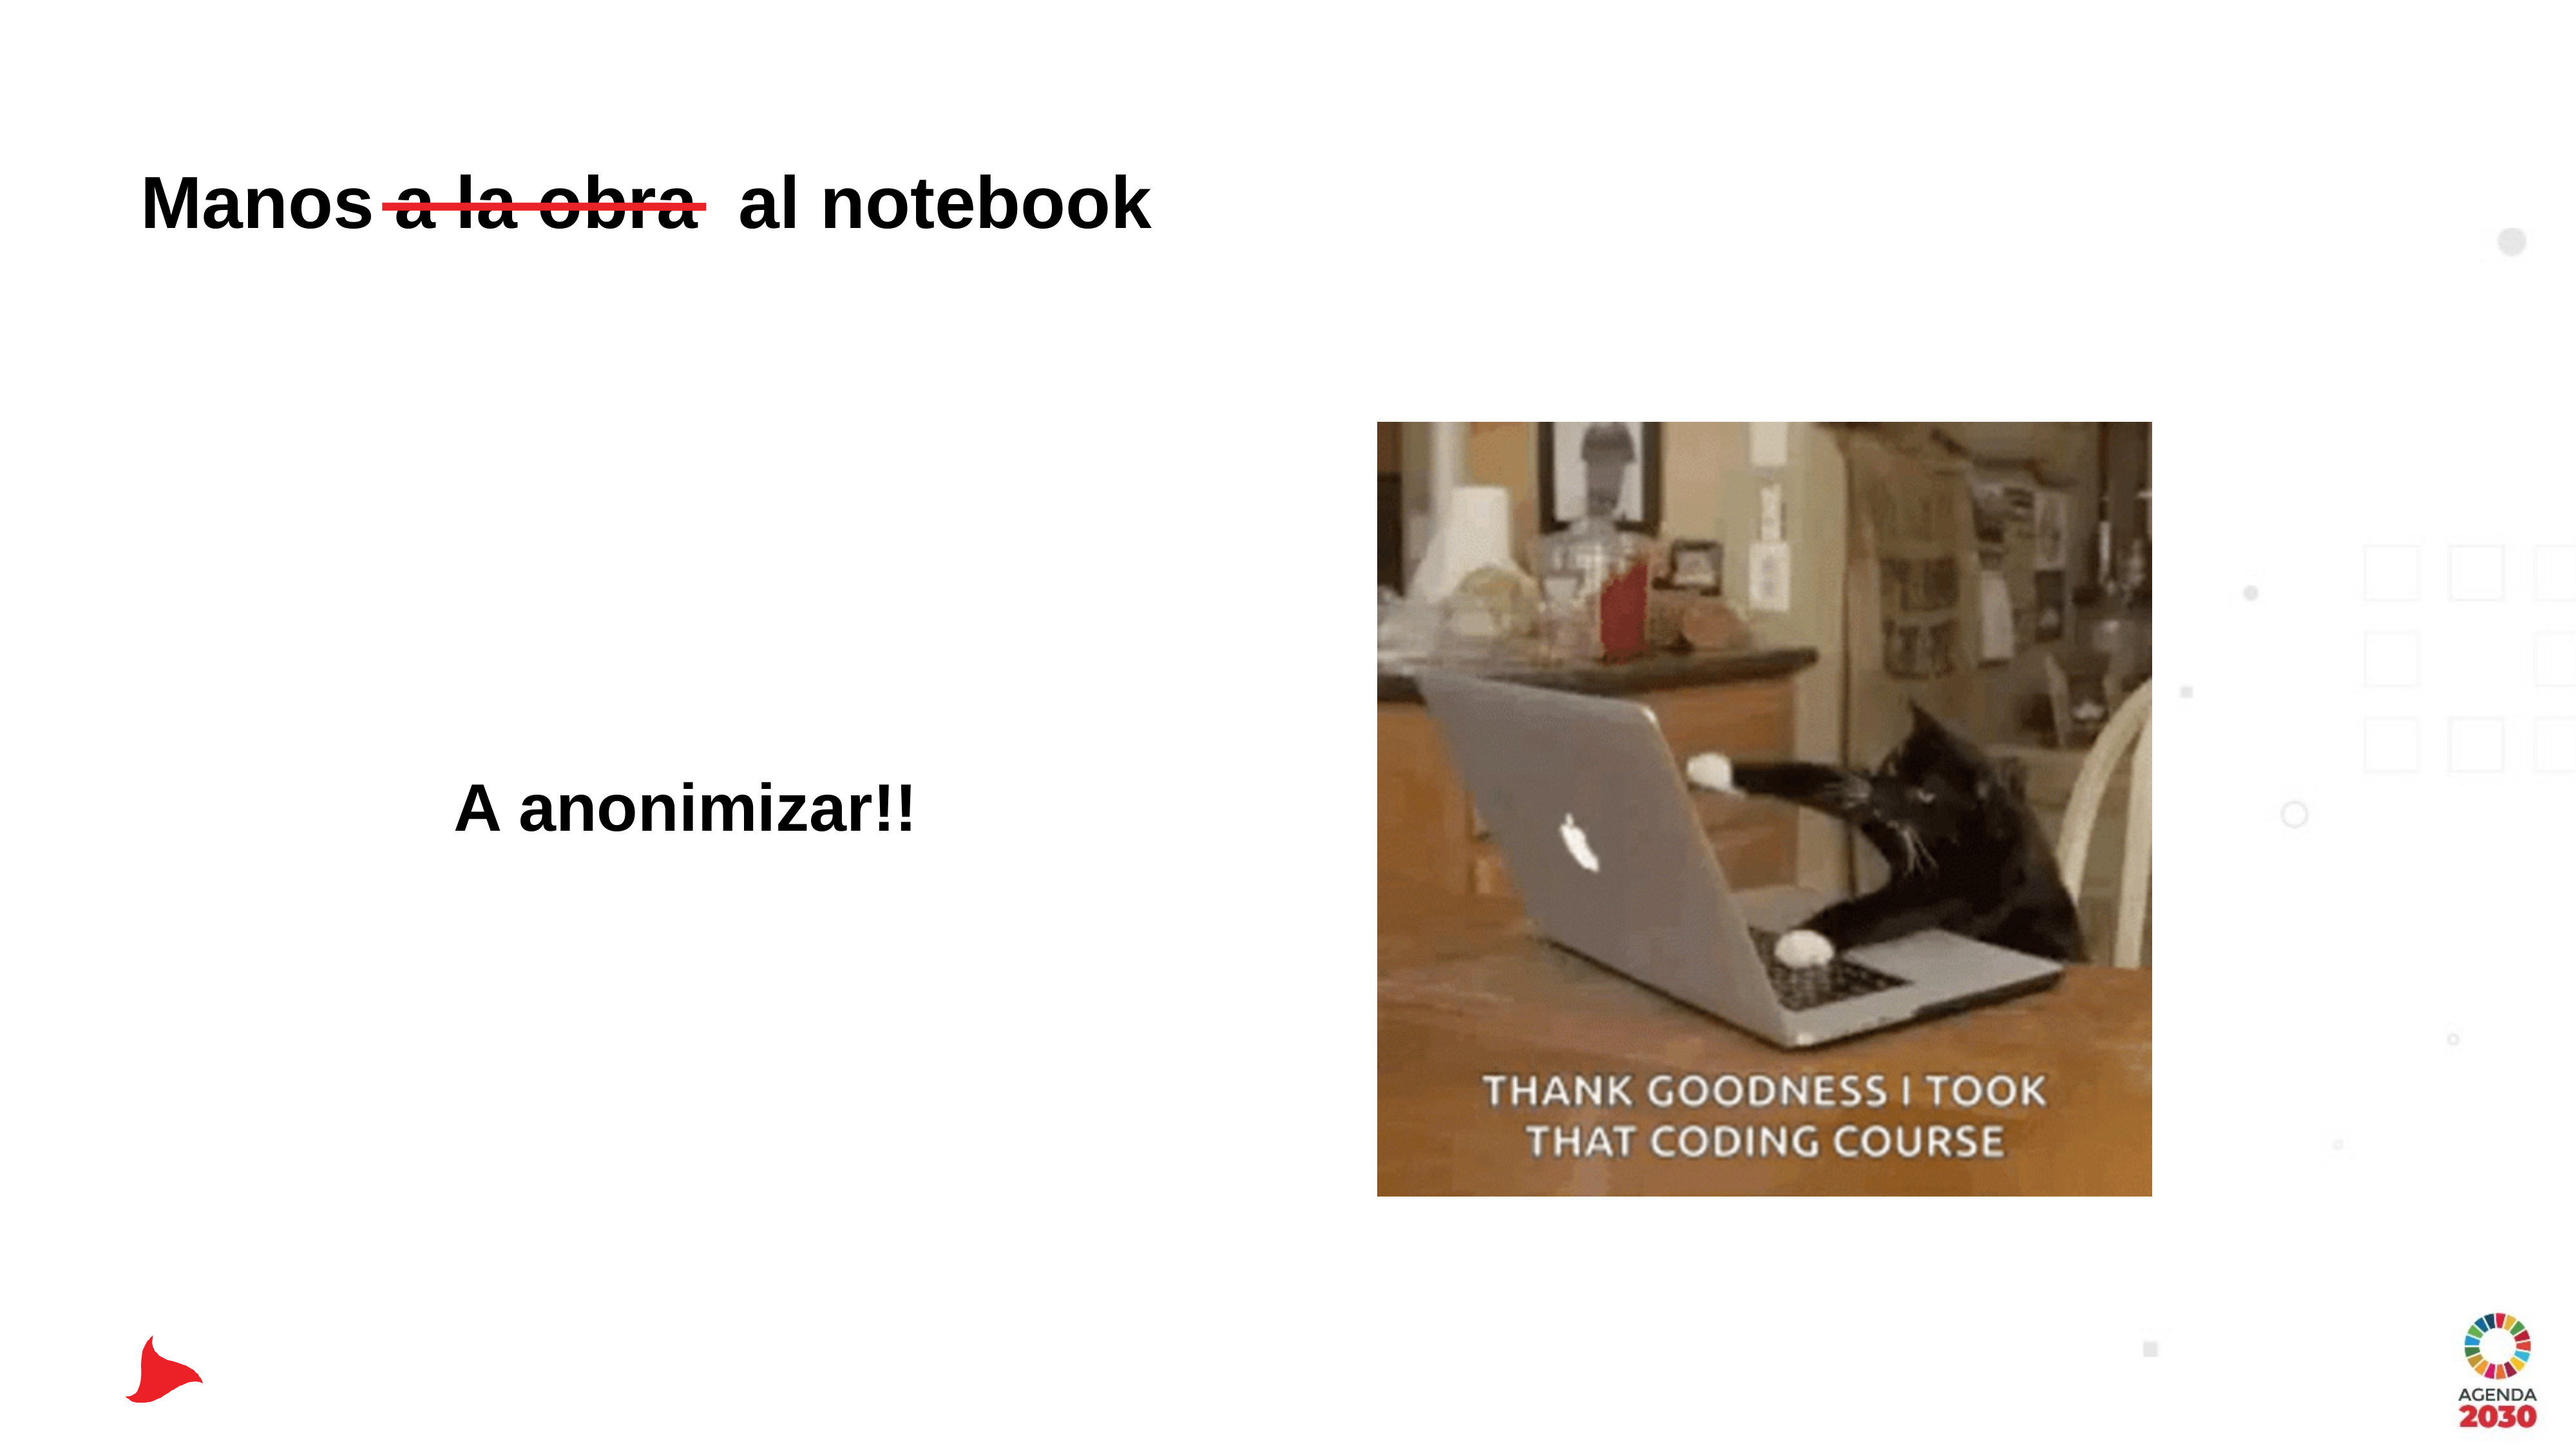

# Manos a la obra al notebook
A anonimizar!!